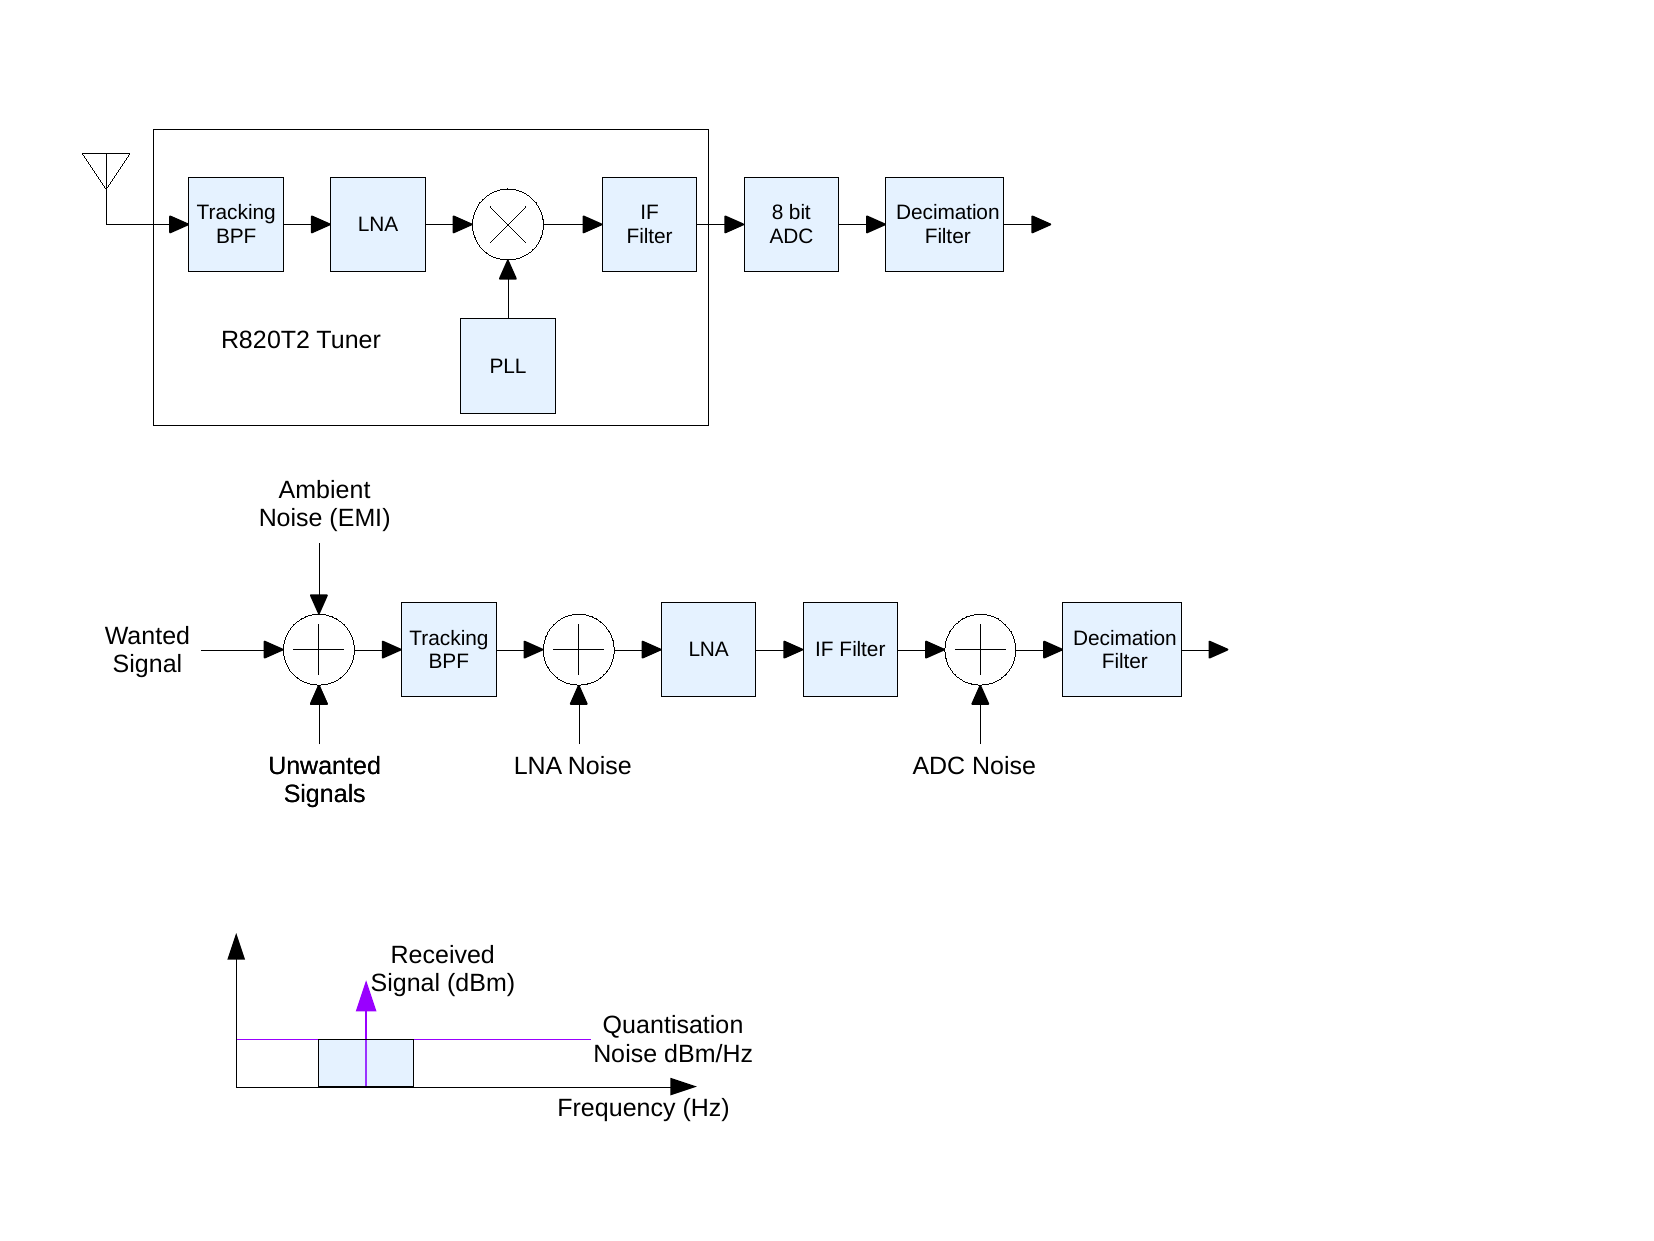

Tracking
BPF
LNA
IF
Filter
8 bit
ADC
 Decimation
 Filter
R820T2 Tuner
PLL
Ambient
Noise (EMI)
Tracking
BPF
LNA
IF Filter
 Decimation
 Filter
Wanted
Signal
Unwanted
Signals
LNA Noise
ADC Noise
Unwanted
Signals
Received Signal (dBm)
Quantisation Noise dBm/Hz
Frequency (Hz)